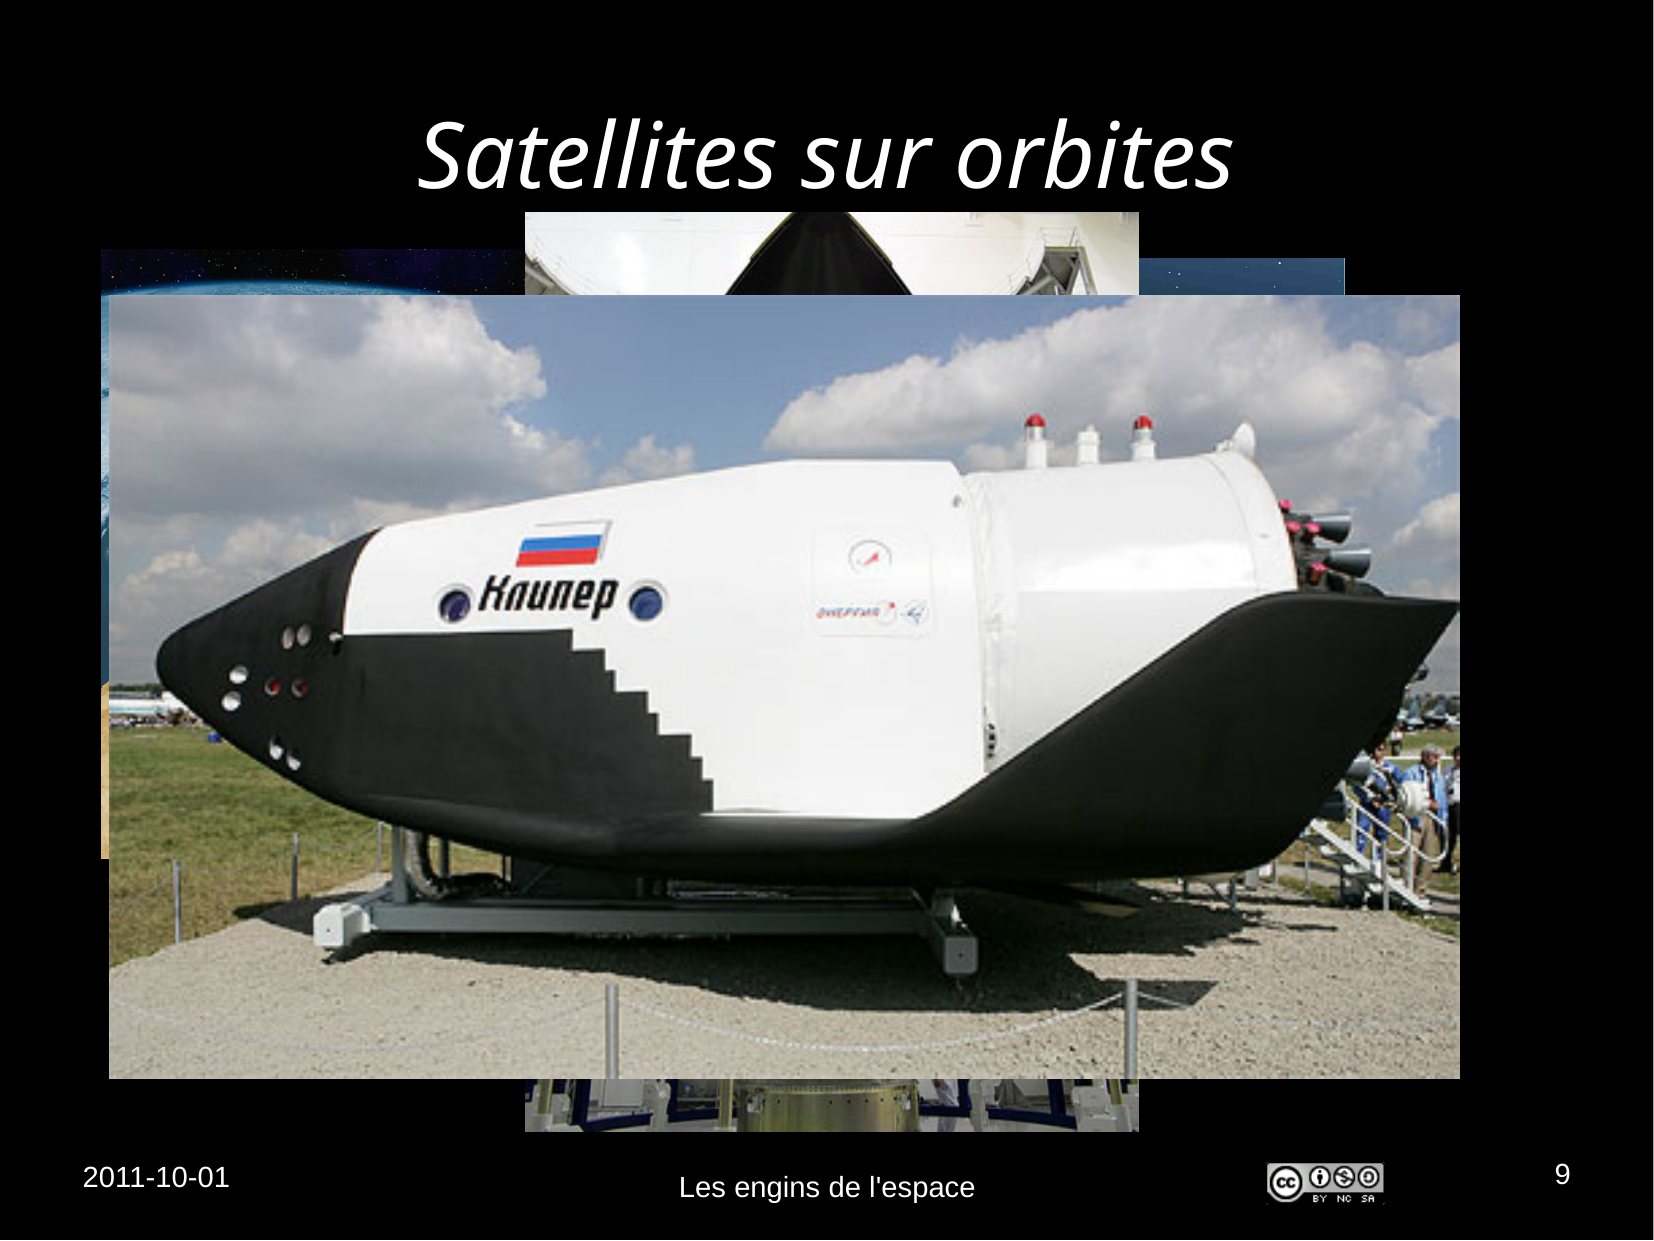

# Satellites sur orbites
9
2011-10-01
Les engins de l'espace